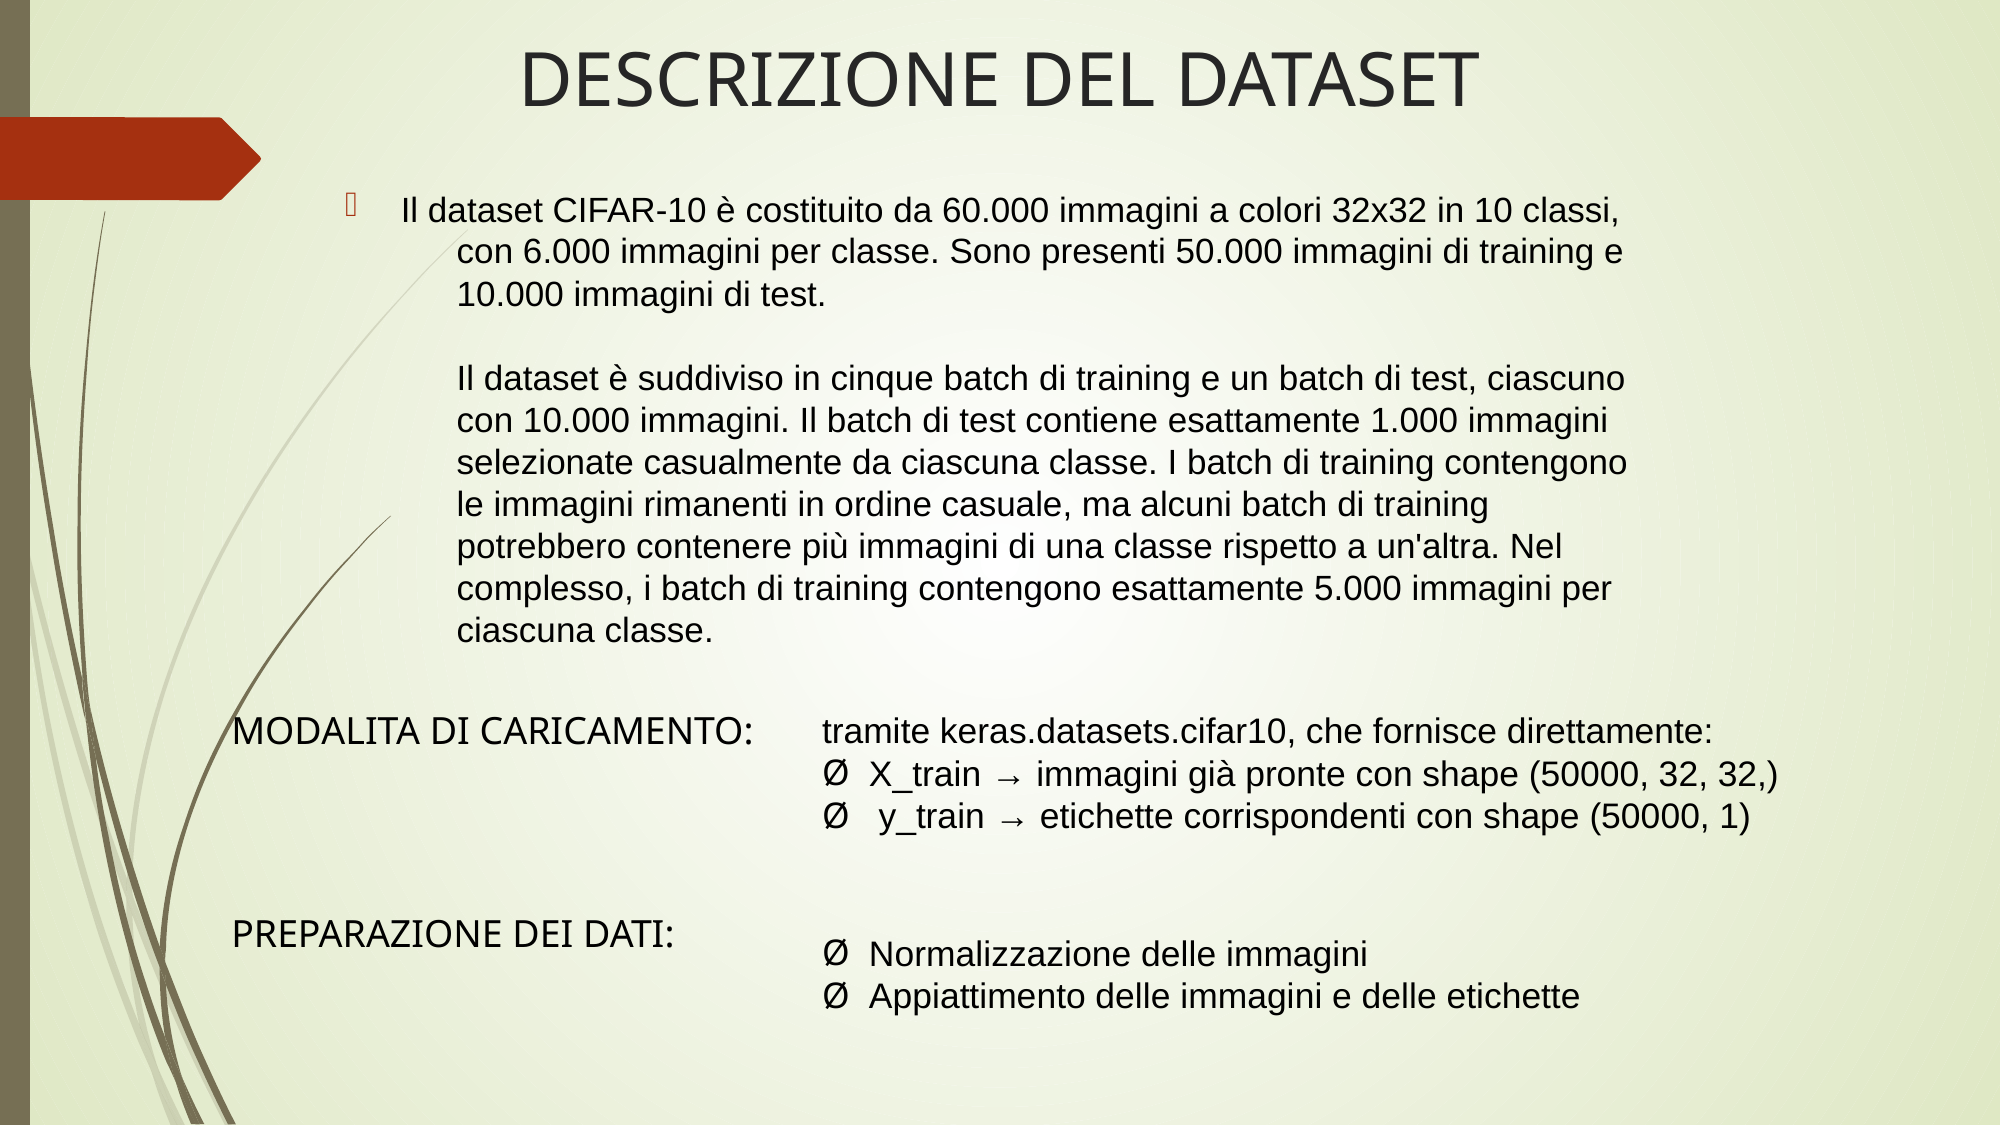

# DESCRIZIONE DEL DATASET
Il dataset CIFAR-10 è costituito da 60.000 immagini a colori 32x32 in 10 classi, con 6.000 immagini per classe. Sono presenti 50.000 immagini di training e 10.000 immagini di test.
Il dataset è suddiviso in cinque batch di training e un batch di test, ciascuno con 10.000 immagini. Il batch di test contiene esattamente 1.000 immagini selezionate casualmente da ciascuna classe. I batch di training contengono le immagini rimanenti in ordine casuale, ma alcuni batch di training potrebbero contenere più immagini di una classe rispetto a un'altra. Nel complesso, i batch di training contengono esattamente 5.000 immagini per ciascuna classe.
tramite keras.datasets.cifar10, che fornisce direttamente:
X_train → immagini già pronte con shape (50000, 32, 32,)
 y_train → etichette corrispondenti con shape (50000, 1)
MODALITA DI CARICAMENTO:
PREPARAZIONE DEI DATI:
Normalizzazione delle immagini
Appiattimento delle immagini e delle etichette